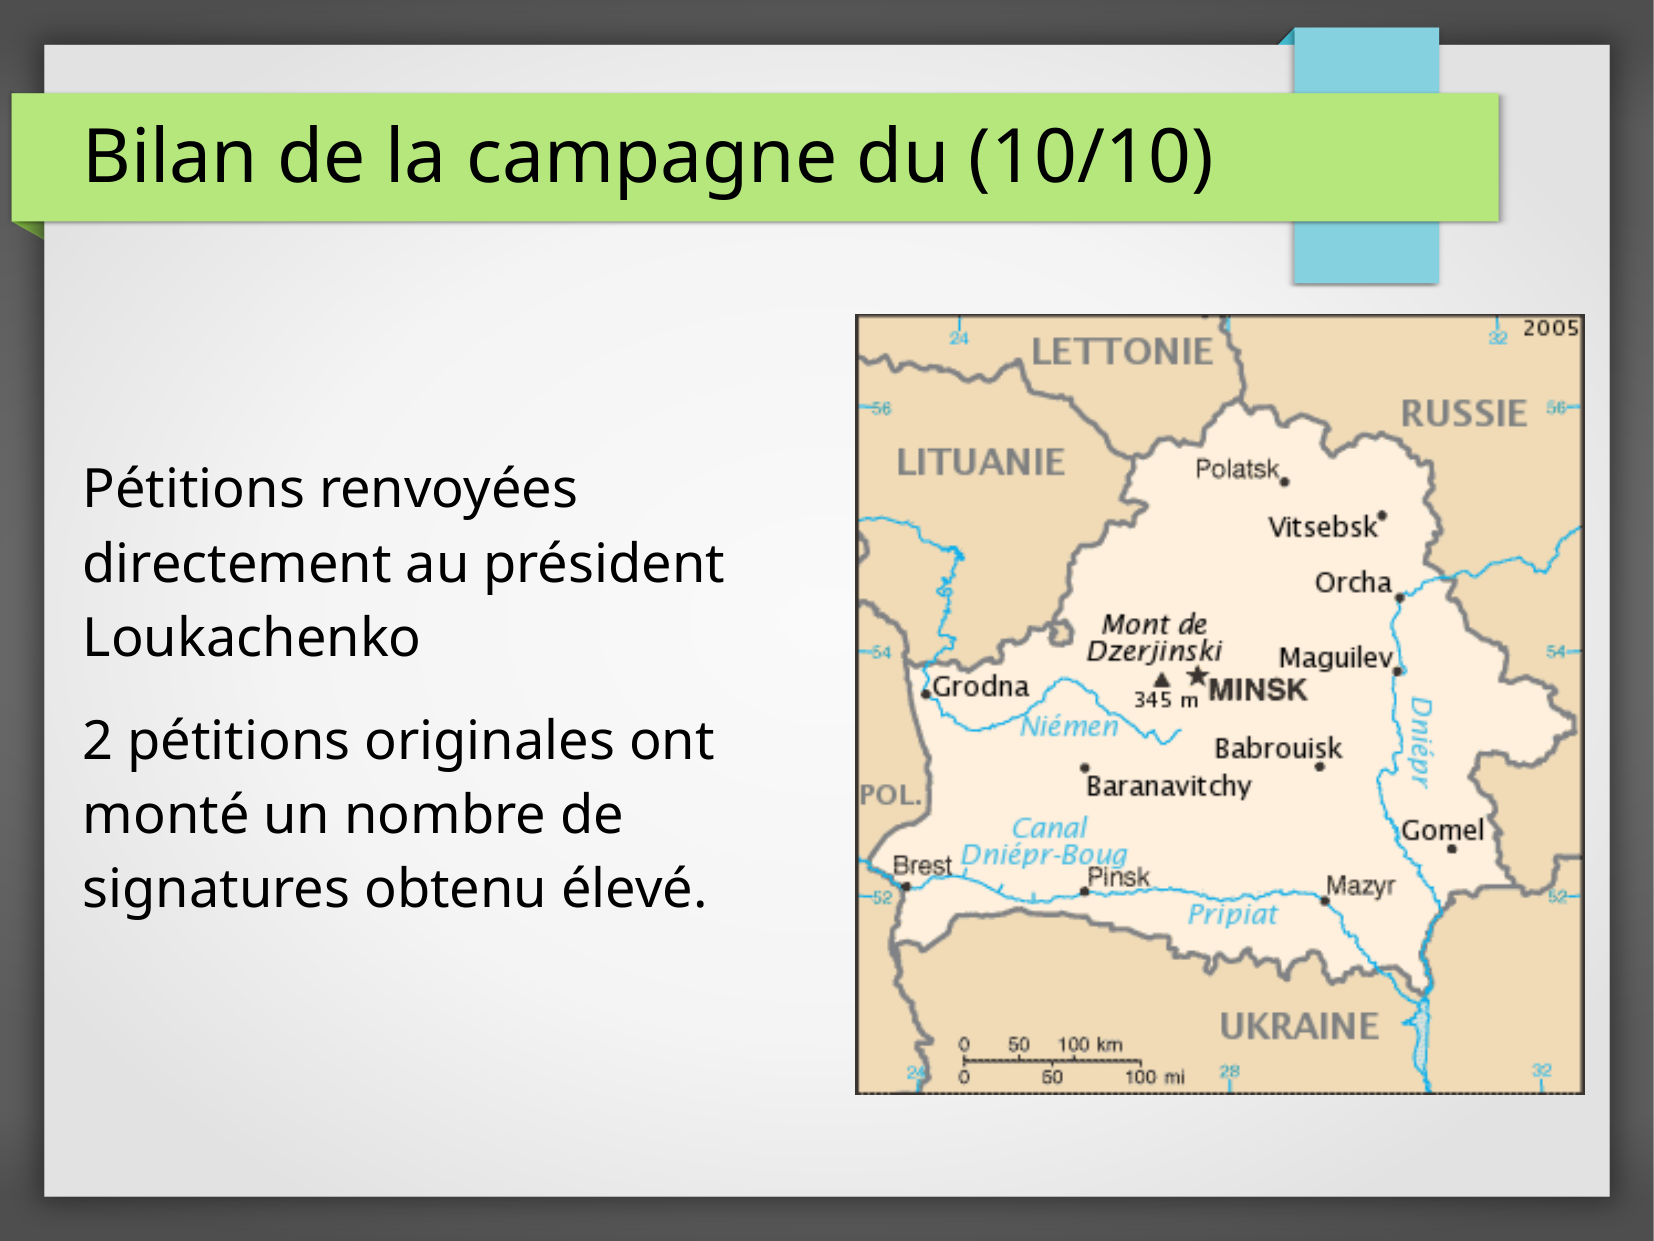

# Bilan de la campagne du (10/10)
Pétitions renvoyées directement au président Loukachenko
2 pétitions originales ont monté un nombre de signatures obtenu élevé.